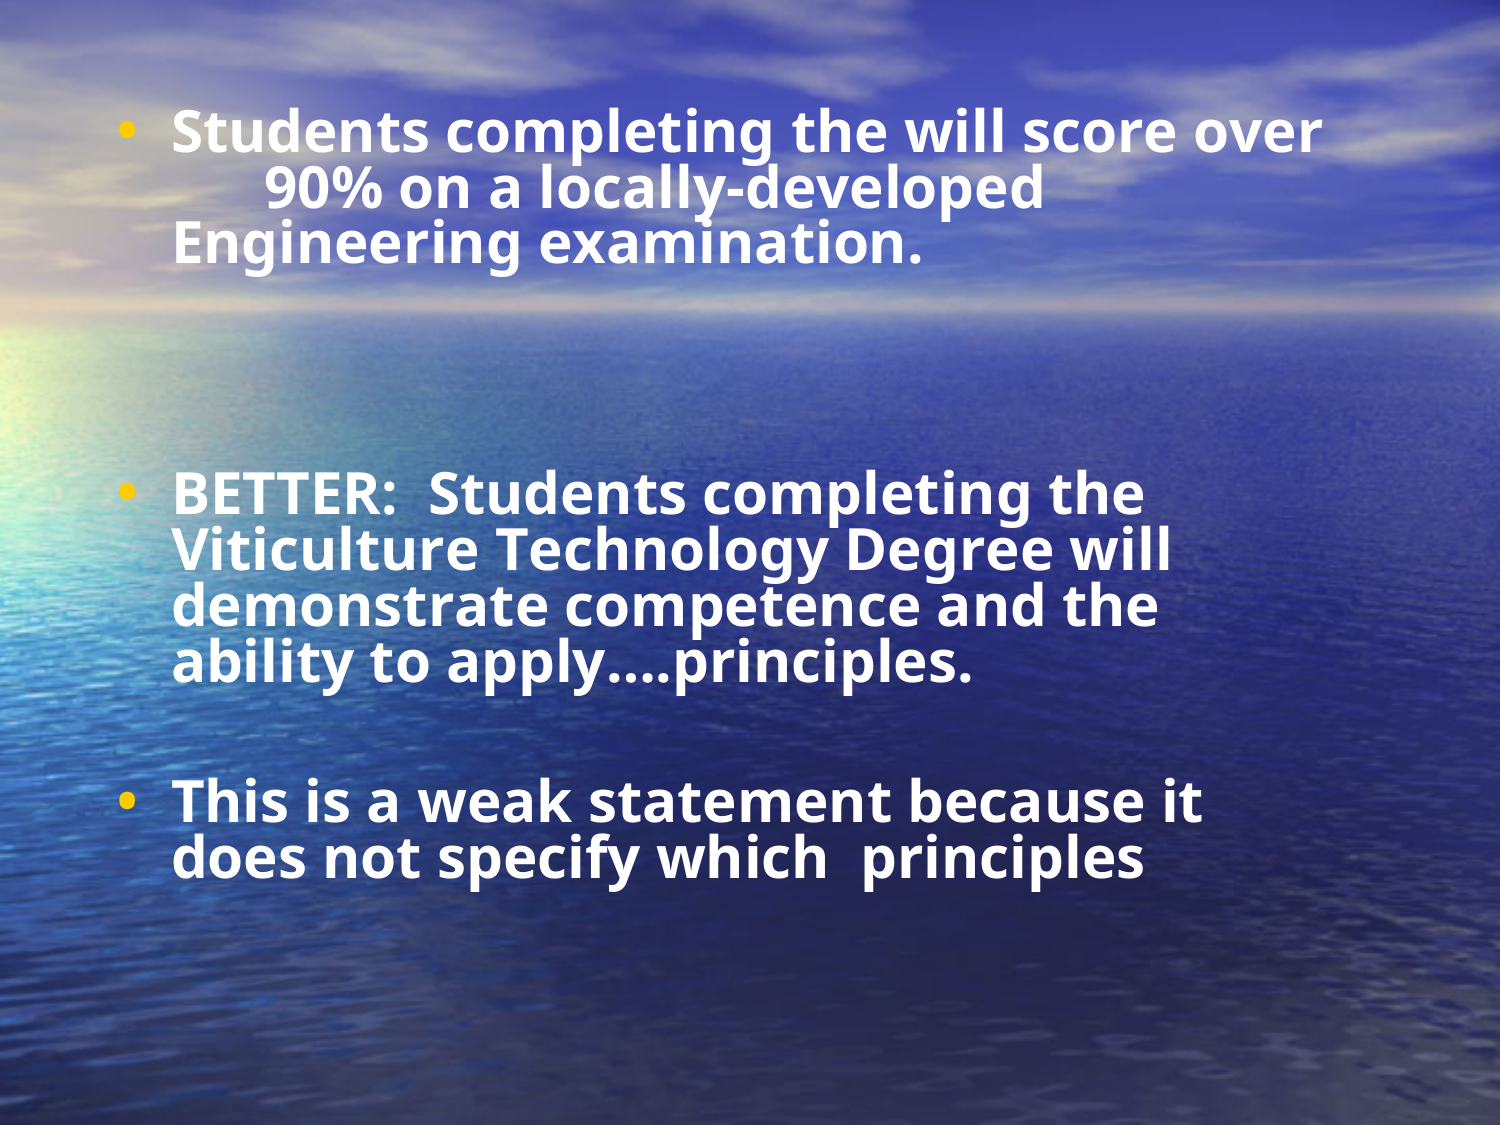

# Students completing the will score over 	90% on a locally-developed 	Engineering examination.
BETTER: Students completing the 	Viticulture Technology Degree will 	demonstrate competence and the 	ability to apply….principles.
This is a weak statement because it 	does not specify which principles